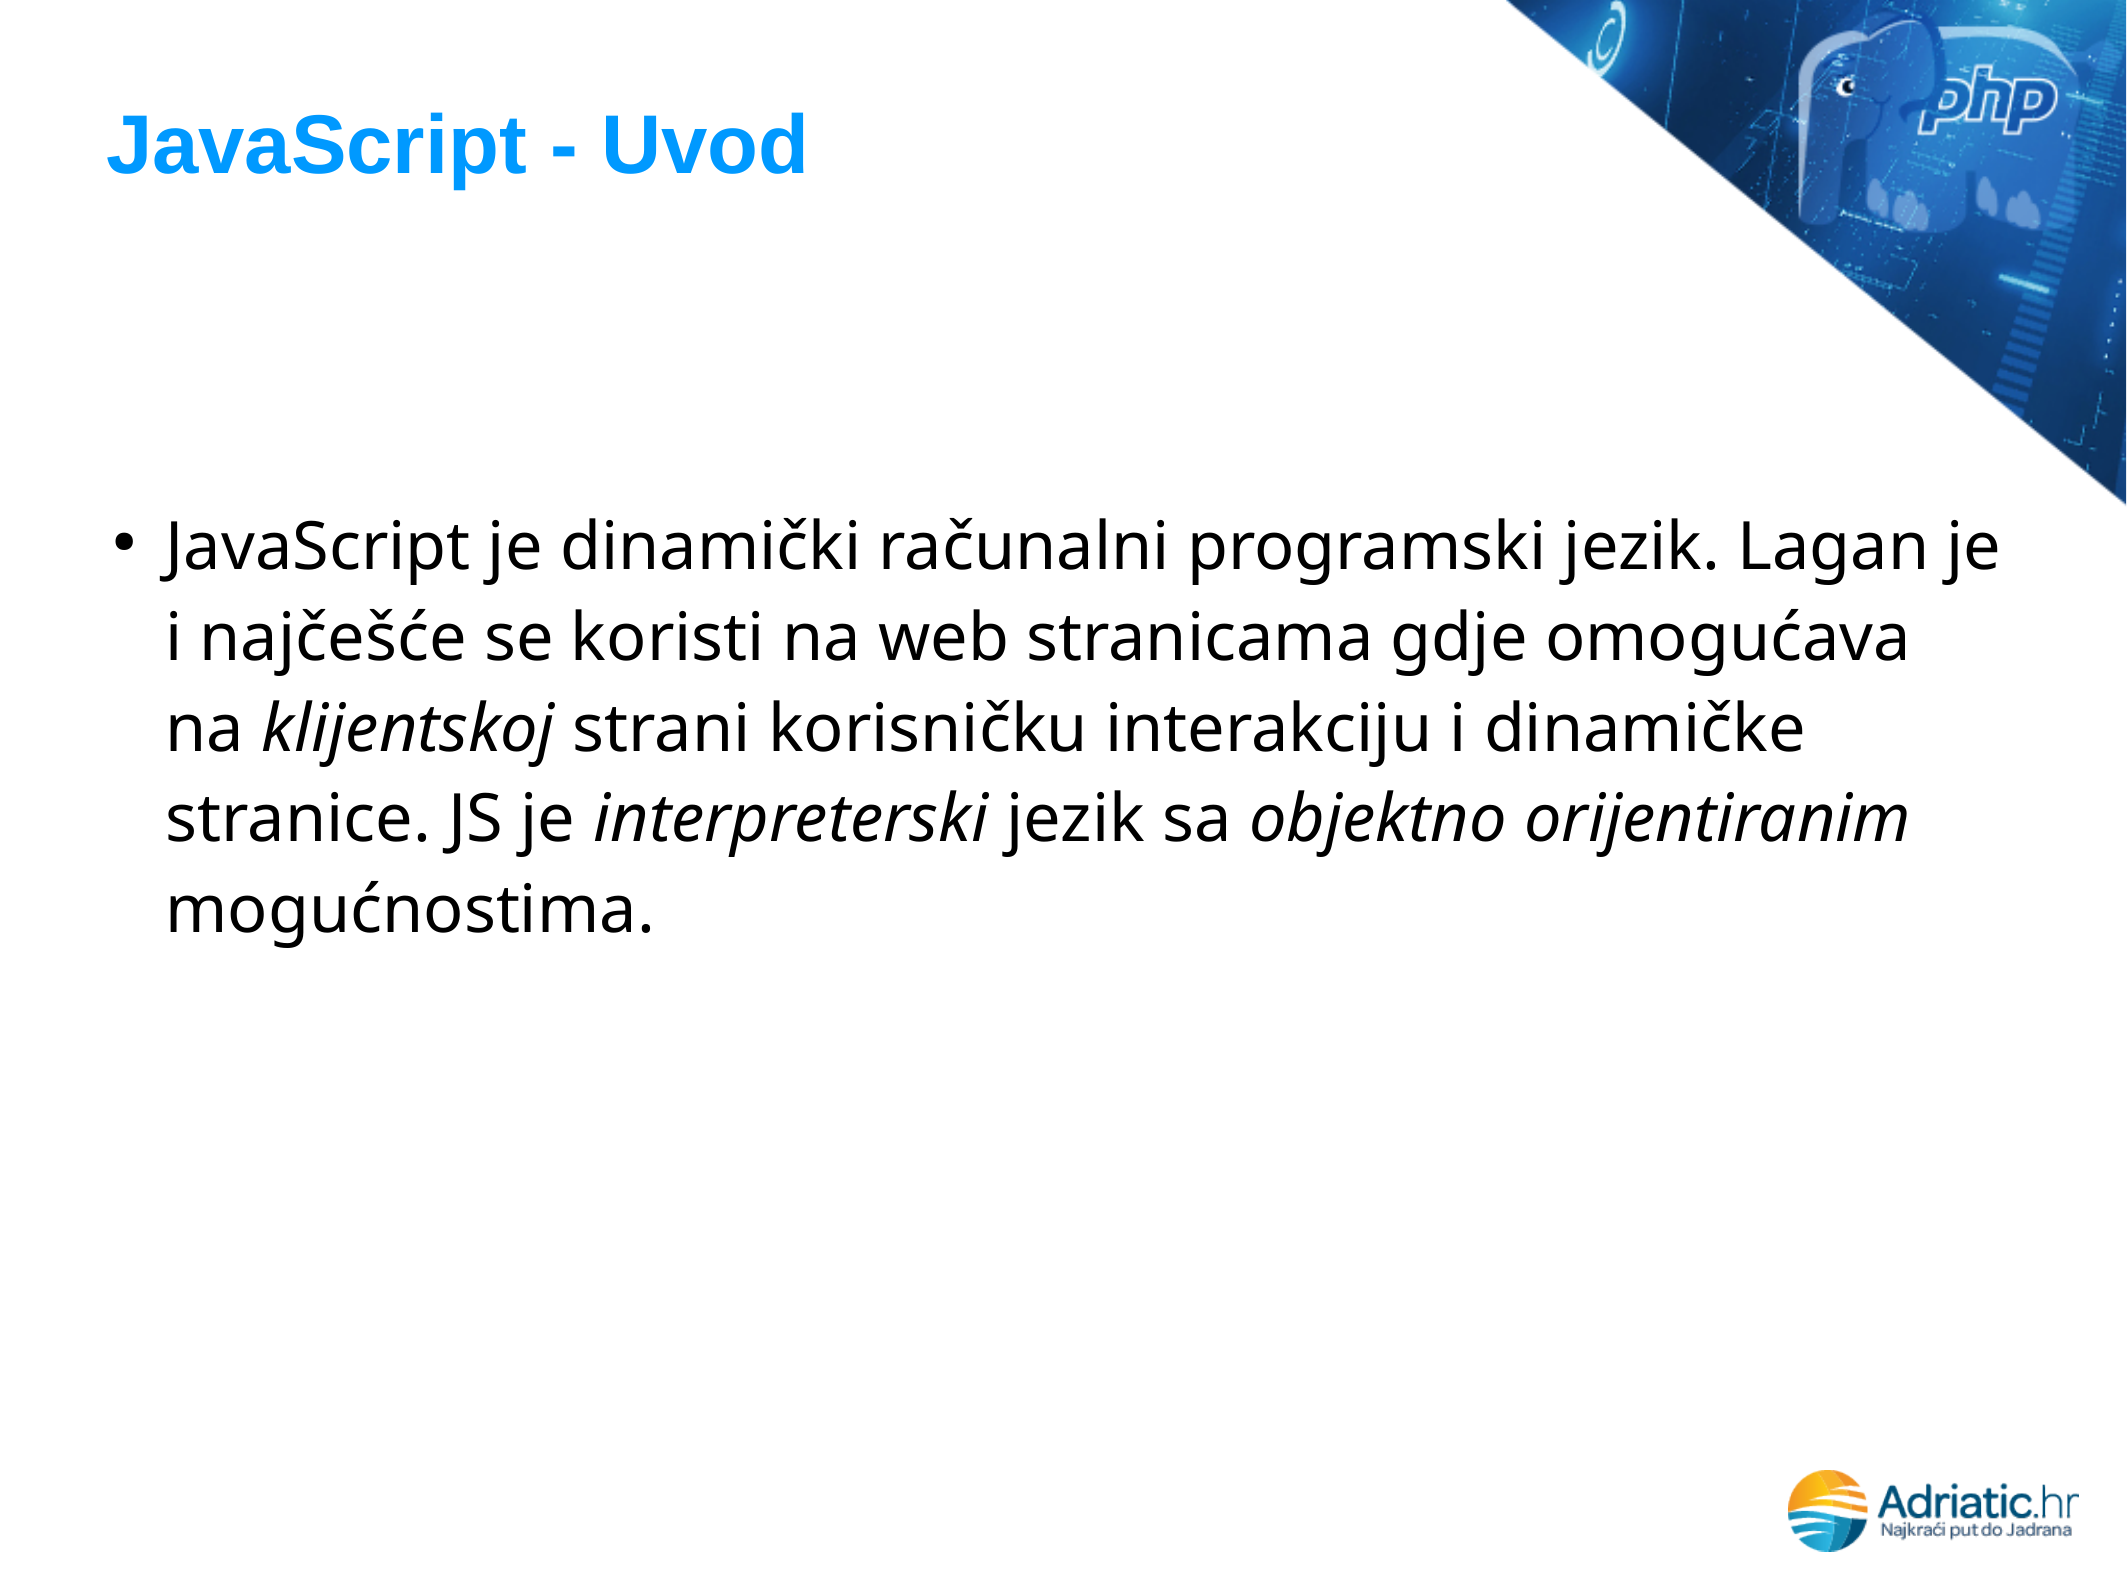

# JavaScript - Uvod
JavaScript je dinamički računalni programski jezik. Lagan je i najčešće se koristi na web stranicama gdje omogućava na klijentskoj strani korisničku interakciju i dinamičke stranice. JS je interpreterski jezik sa objektno orijentiranim mogućnostima.